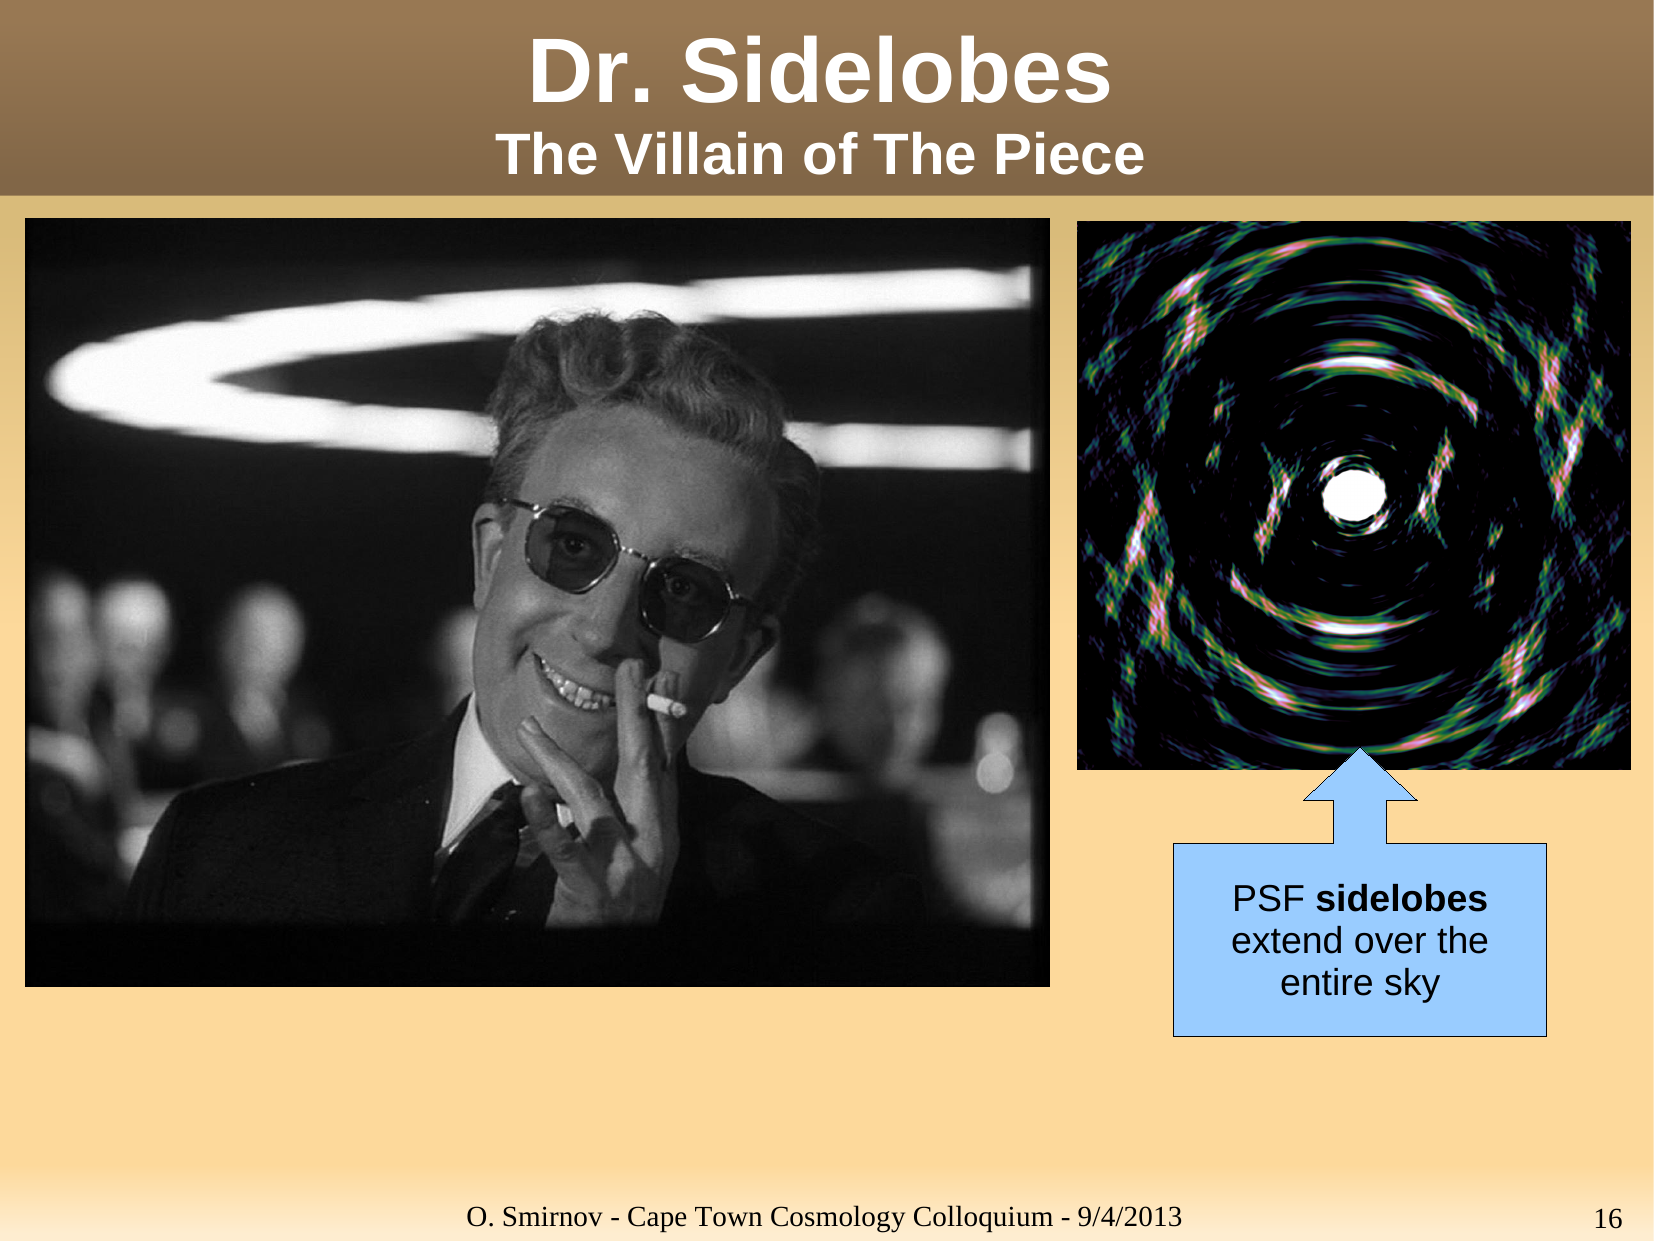

# Dr. Sidelobes The Villain of The Piece
PSF sidelobes
extend over the
entire sky
O. Smirnov - Cape Town Cosmology Colloquium - 9/4/2013
16